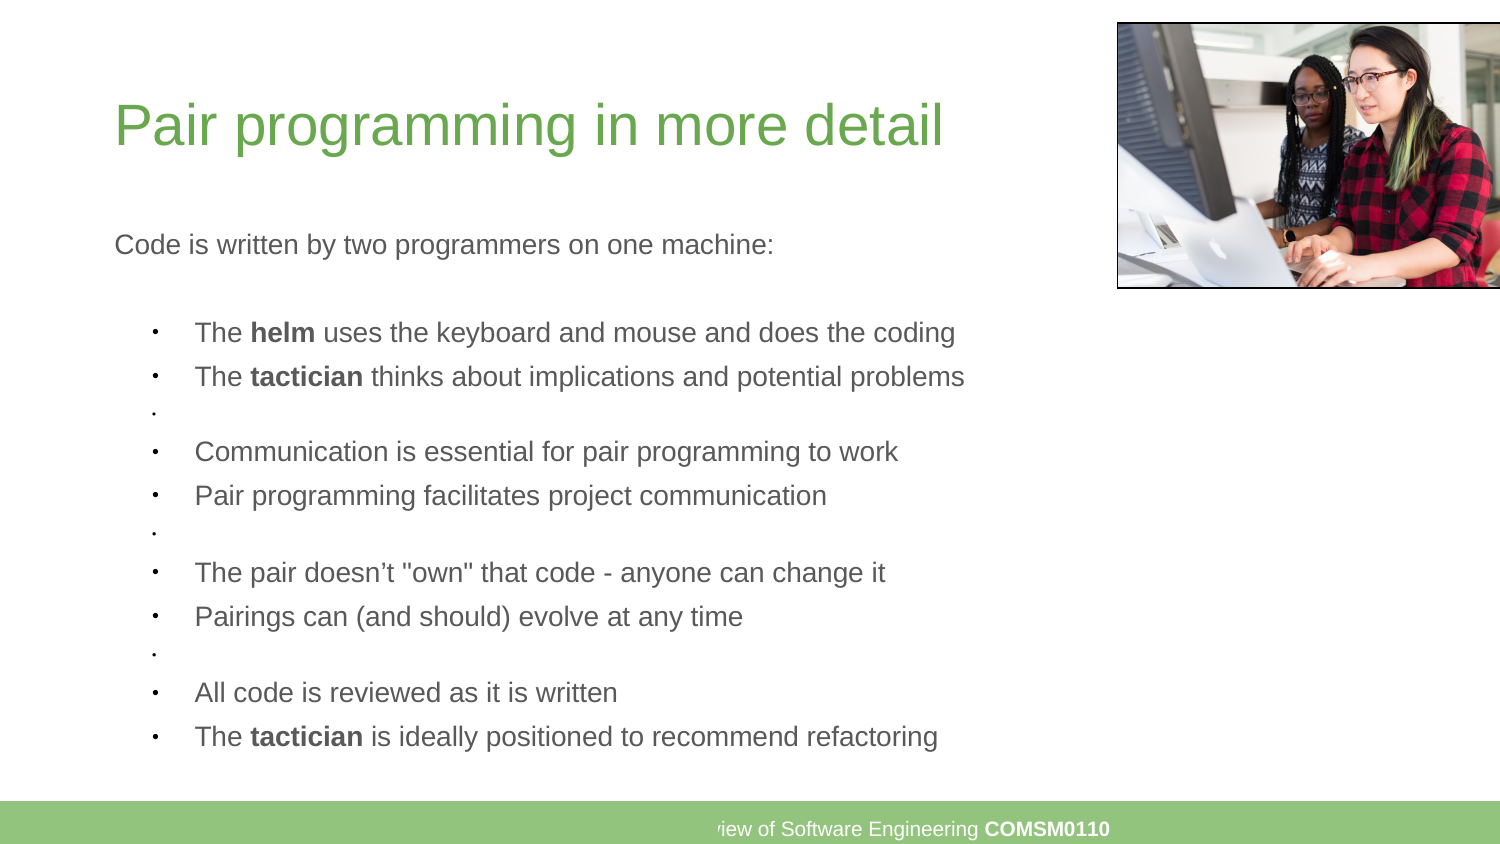

# Pair programming in more detail
Code is written by two programmers on one machine:
The helm uses the keyboard and mouse and does the coding
The tactician thinks about implications and potential problems
Communication is essential for pair programming to work
Pair programming facilitates project communication
The pair doesn’t "own" that code - anyone can change it
Pairings can (and should) evolve at any time
All code is reviewed as it is written
The tactician is ideally positioned to recommend refactoring